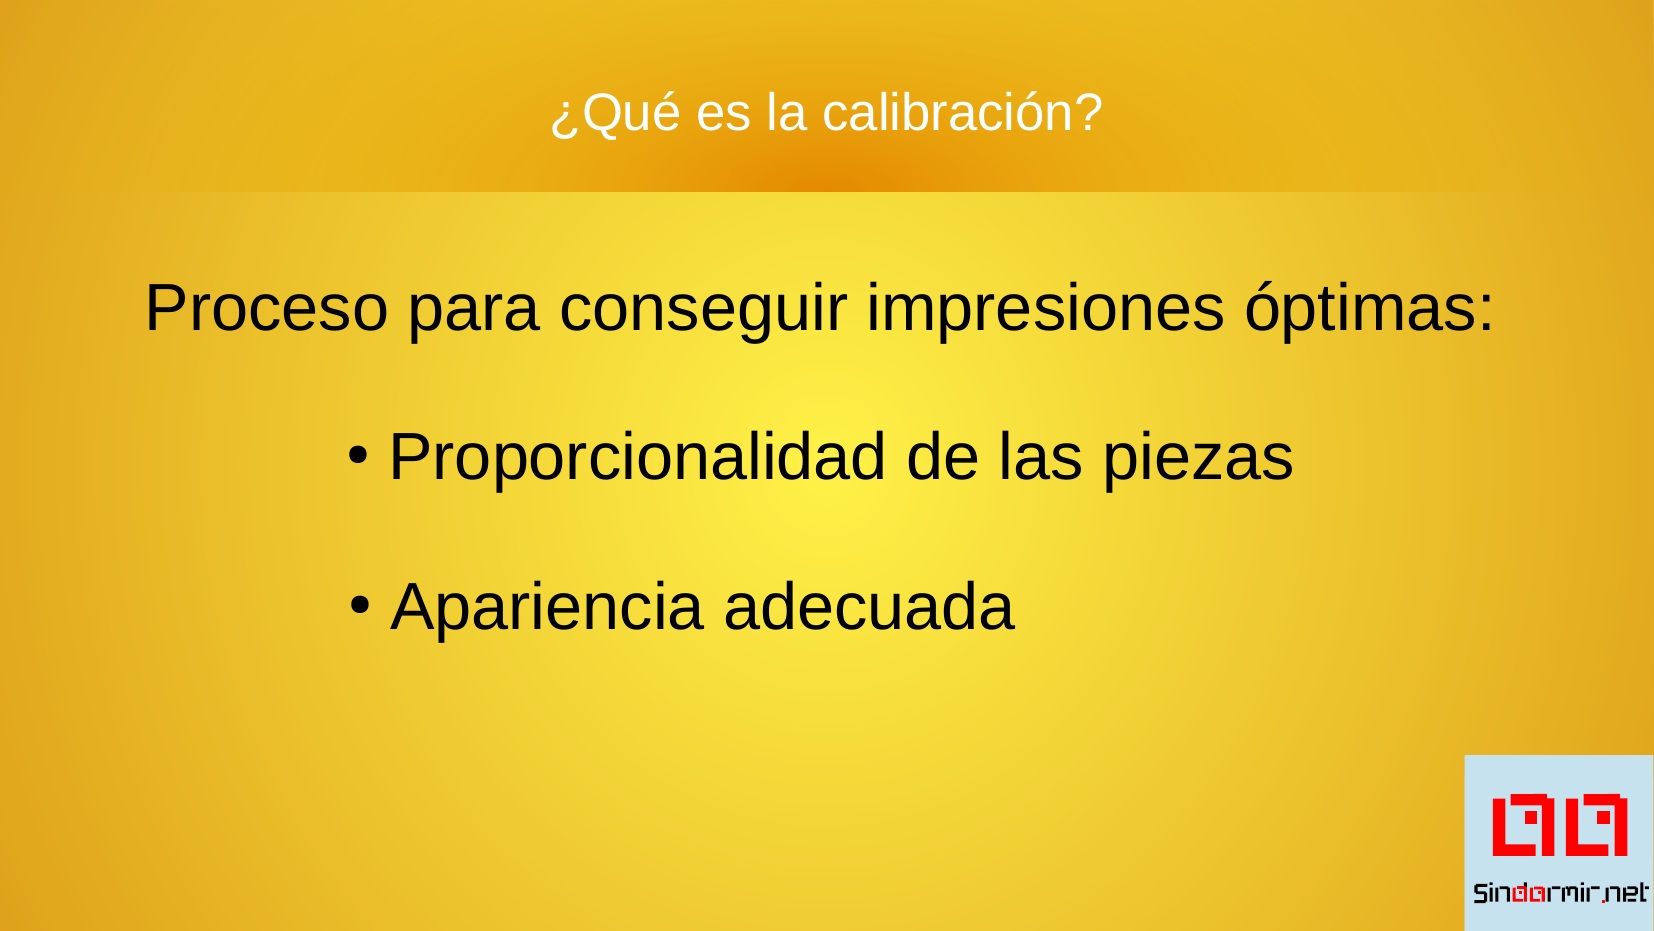

# ¿Qué es la calibración?
Proceso para conseguir impresiones óptimas:
 Proporcionalidad de las piezas
 Apariencia adecuada